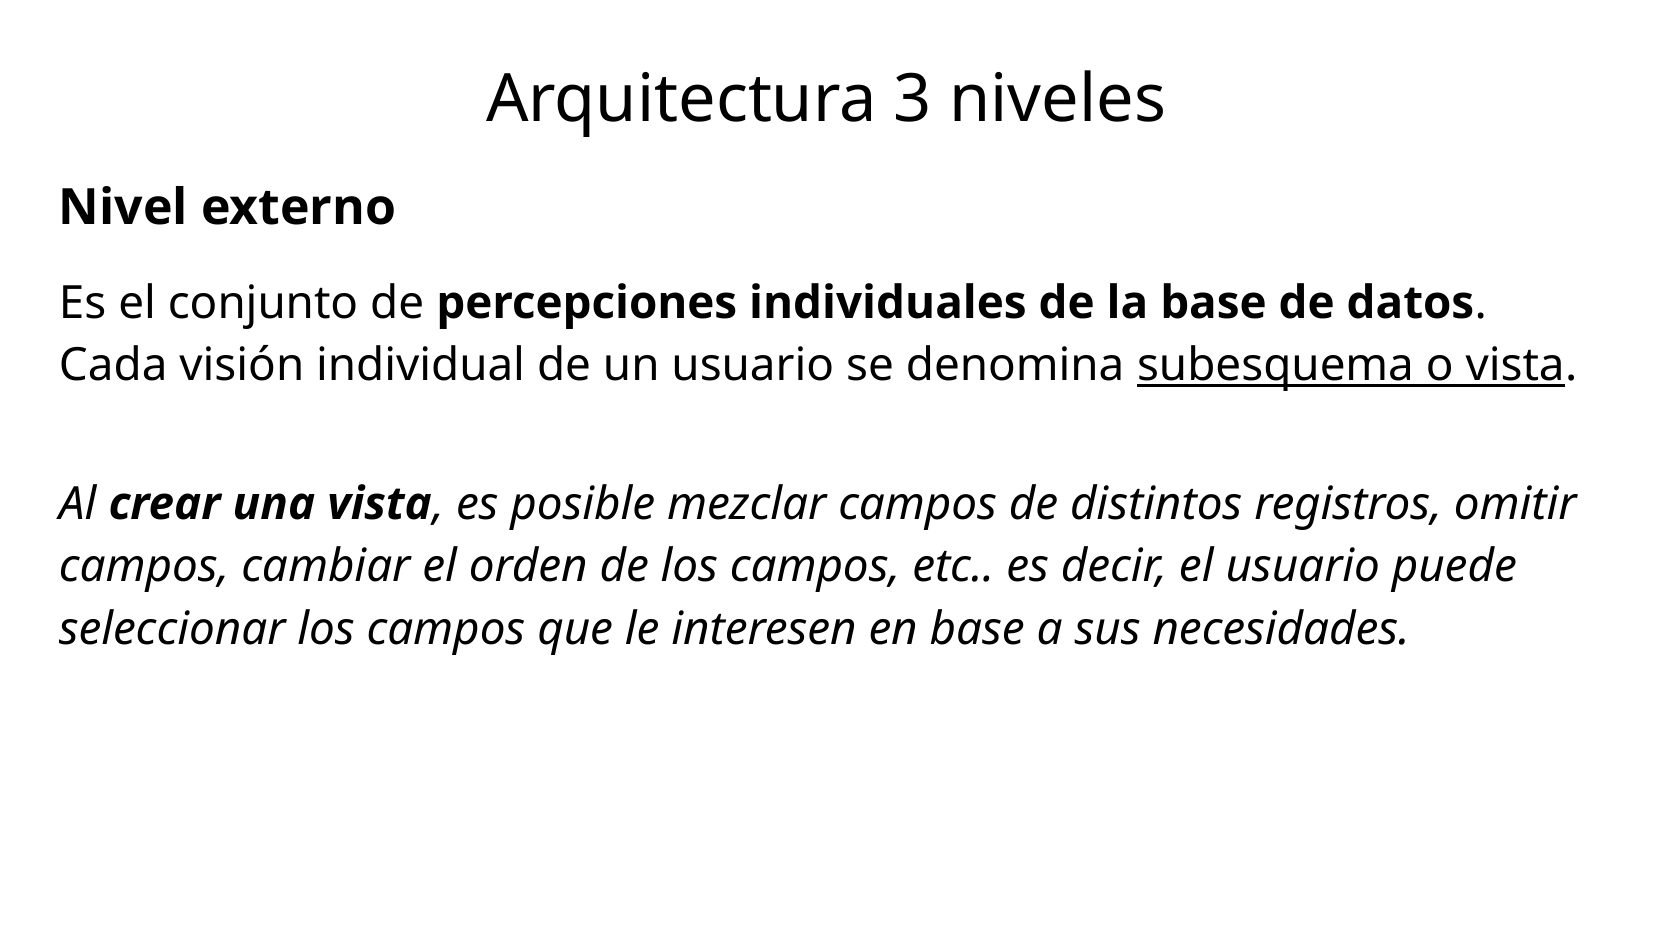

# Arquitectura 3 niveles
Nivel externo
Es el conjunto de percepciones individuales de la base de datos. Cada visión individual de un usuario se denomina subesquema o vista.
Al crear una vista, es posible mezclar campos de distintos registros, omitir campos, cambiar el orden de los campos, etc.. es decir, el usuario puede seleccionar los campos que le interesen en base a sus necesidades.